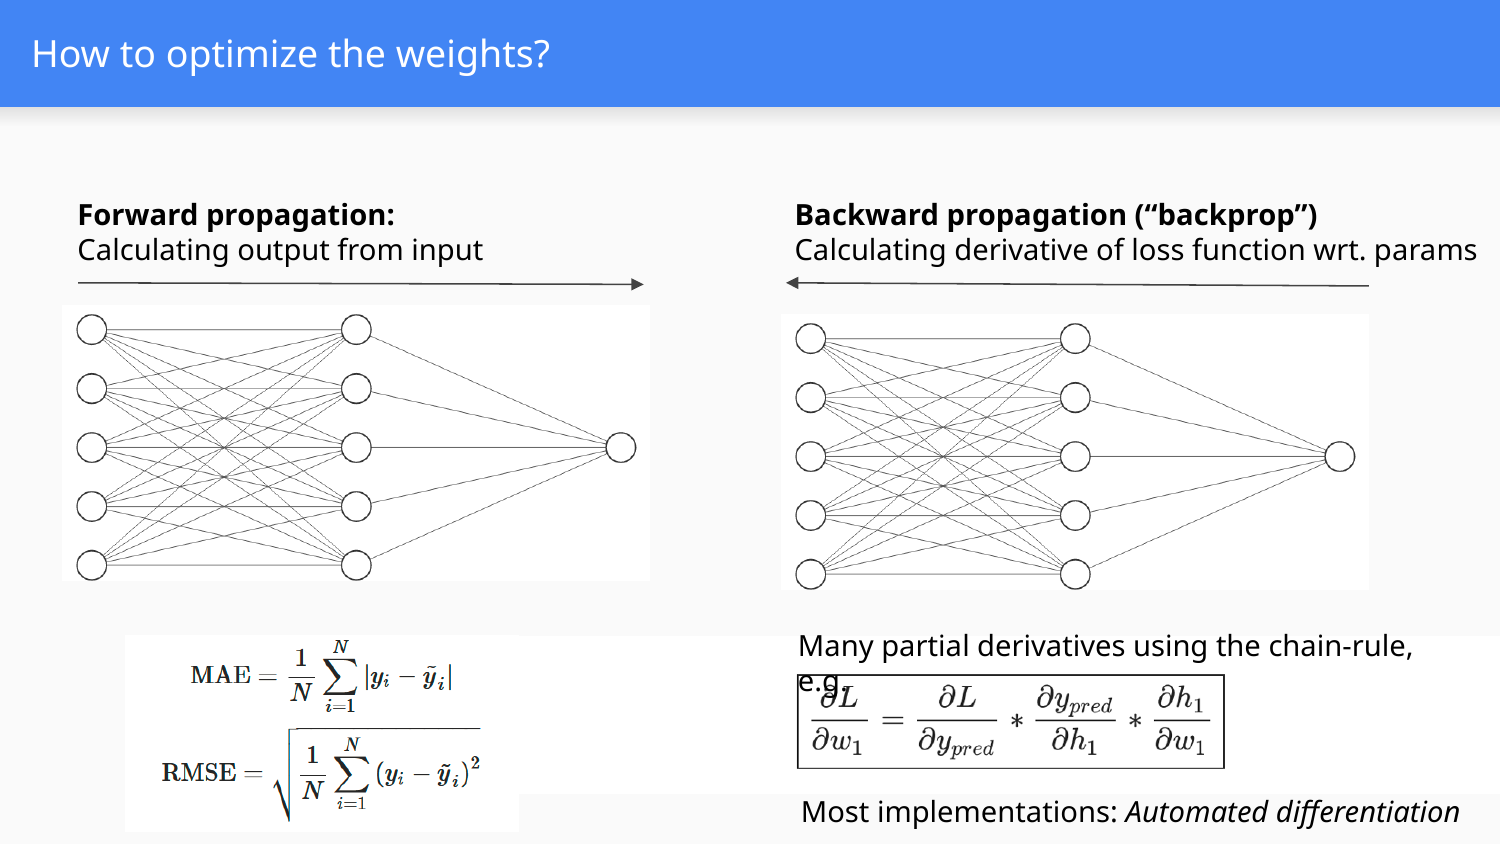

# How to optimize the weights?
Forward propagation:
Calculating output from input
Backward propagation (“backprop”)
Calculating derivative of loss function wrt. params
Many partial derivatives using the chain-rule, e.g.
Most implementations: Automated differentiation